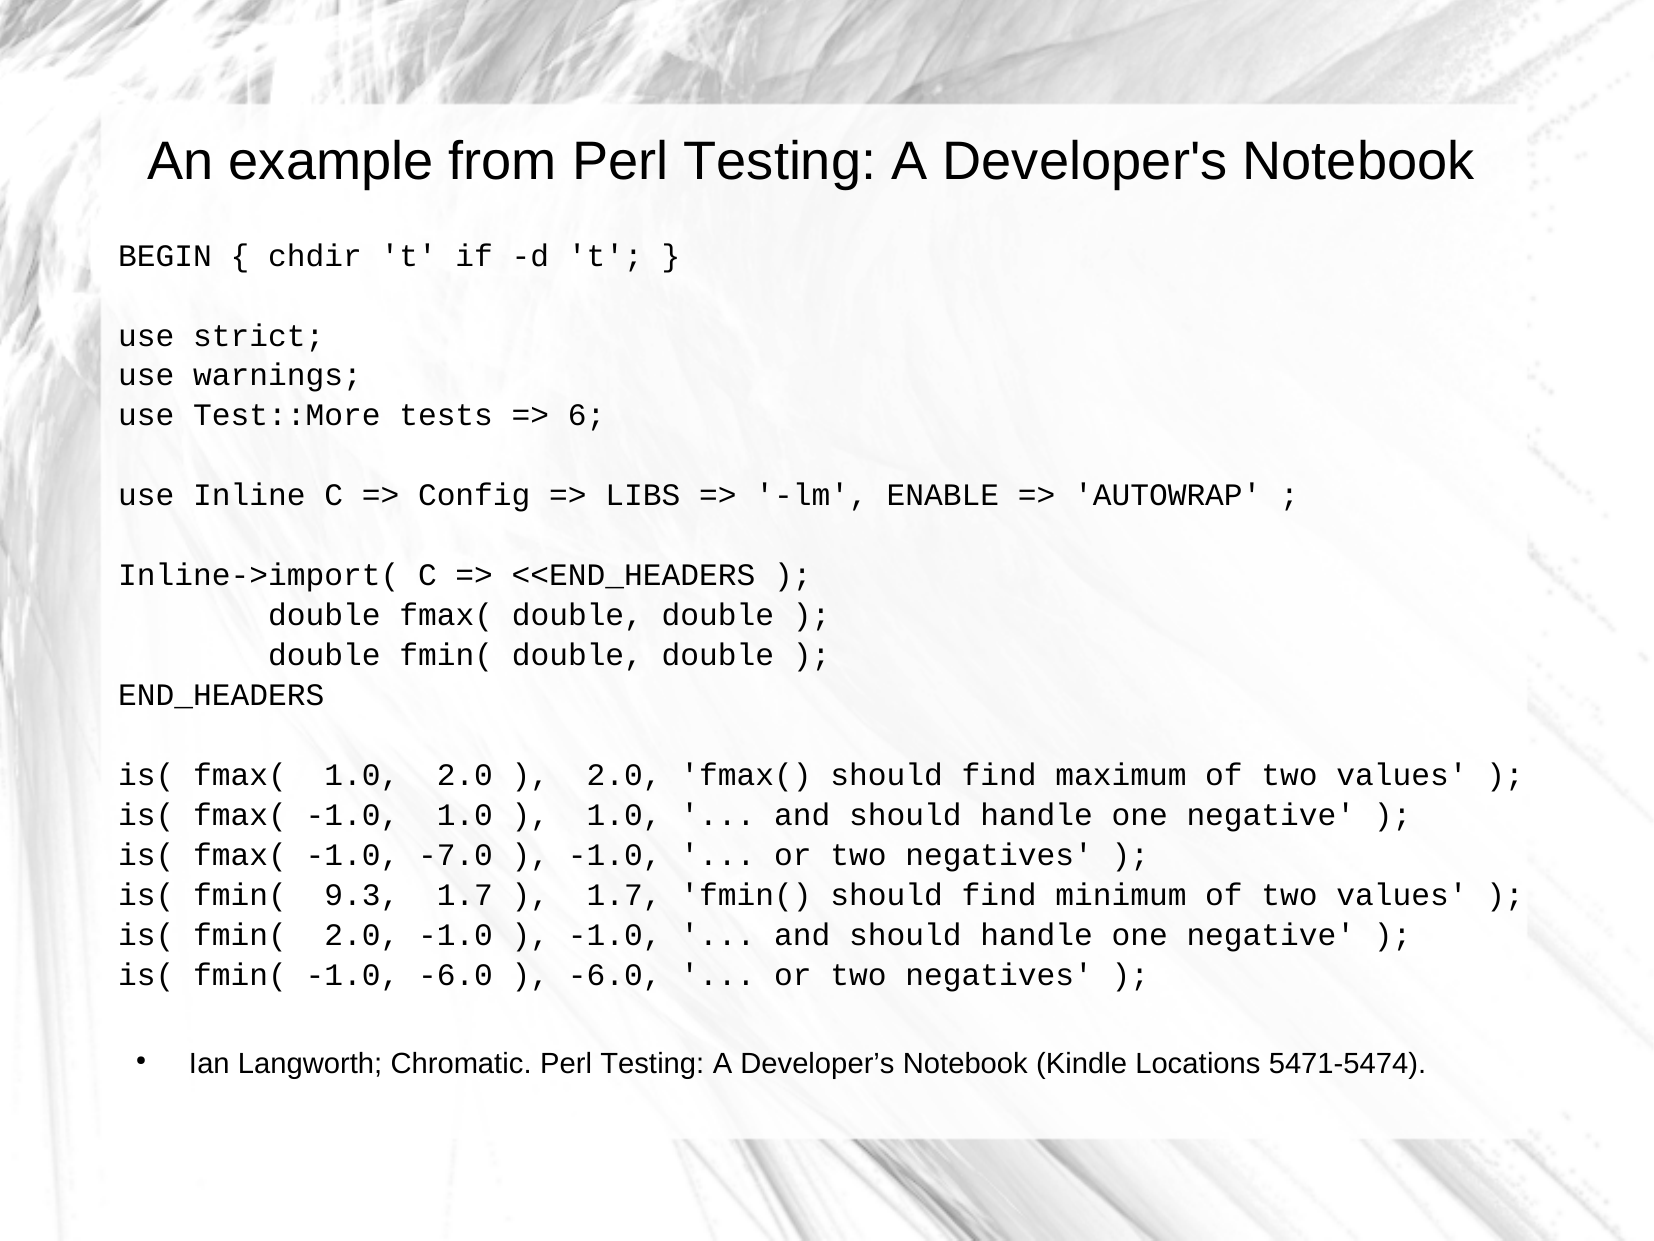

# An example from Perl Testing: A Developer's Notebook
BEGIN { chdir 't' if -d 't'; }
use strict;
use warnings;
use Test::More tests => 6;
use Inline C => Config => LIBS => '-lm', ENABLE => 'AUTOWRAP' ;
Inline->import( C => <<END_HEADERS );
 double fmax( double, double );
 double fmin( double, double );
END_HEADERS
is( fmax( 1.0, 2.0 ), 2.0, 'fmax() should find maximum of two values' );
is( fmax( -1.0, 1.0 ), 1.0, '... and should handle one negative' );
is( fmax( -1.0, -7.0 ), -1.0, '... or two negatives' );
is( fmin( 9.3, 1.7 ), 1.7, 'fmin() should find minimum of two values' );
is( fmin( 2.0, -1.0 ), -1.0, '... and should handle one negative' );
is( fmin( -1.0, -6.0 ), -6.0, '... or two negatives' );
Ian Langworth; Chromatic. Perl Testing: A Developer’s Notebook (Kindle Locations 5471-5474).